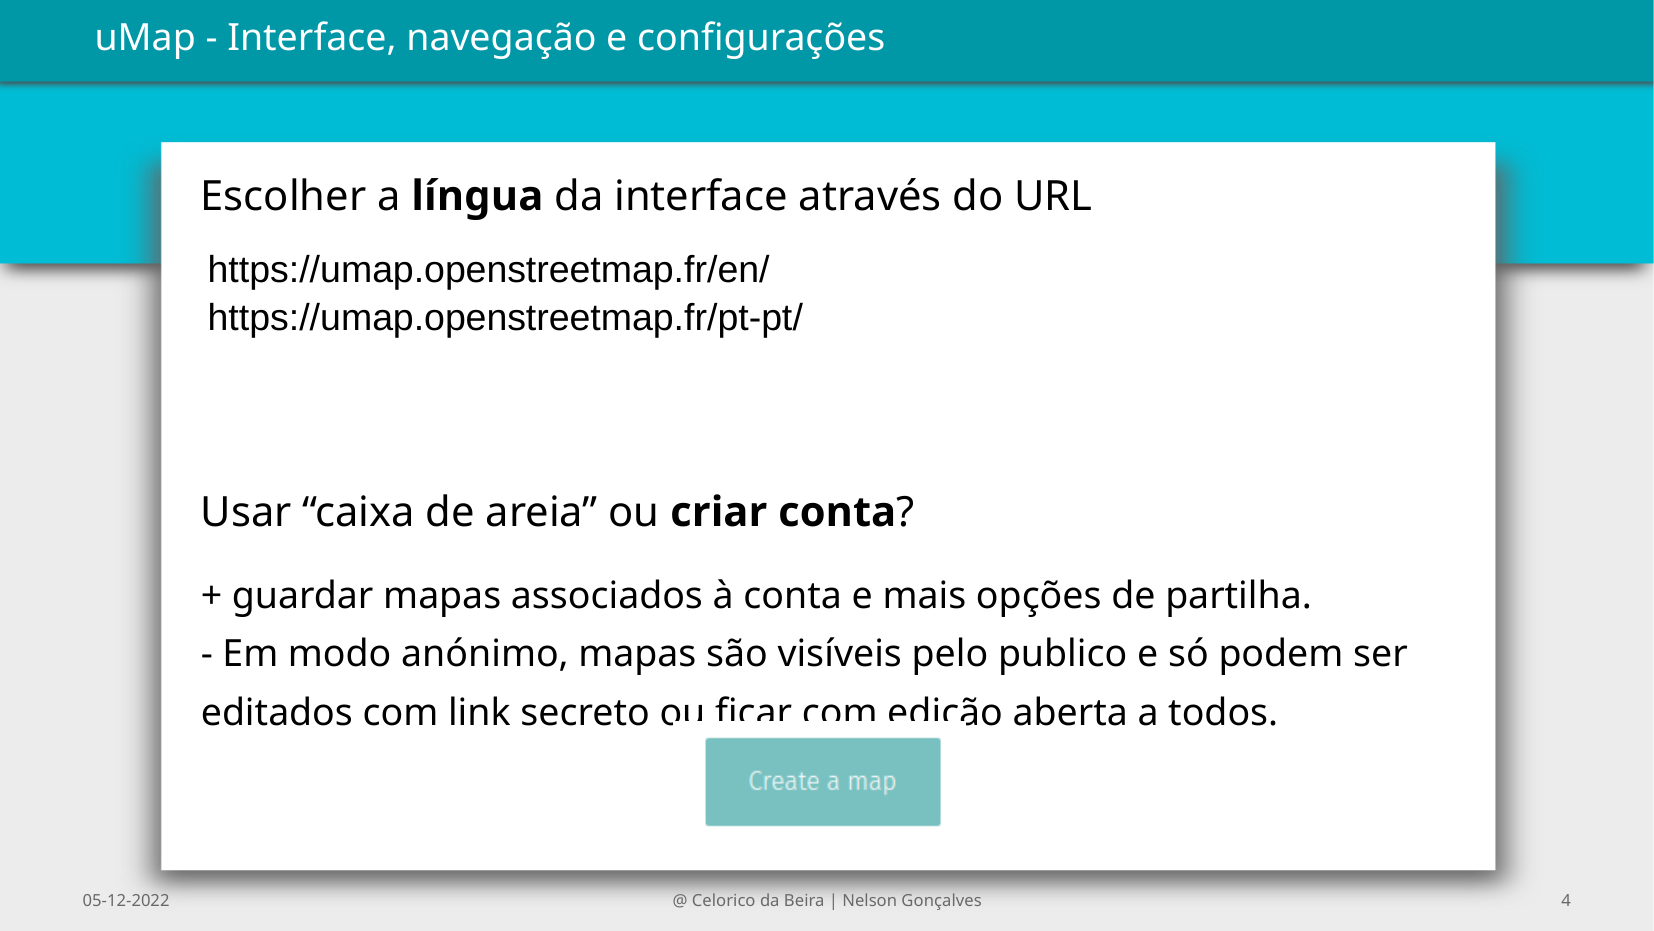

# uMap - Interface, navegação e configurações
Escolher a língua da interface através do URL
Usar “caixa de areia” ou criar conta?
+ guardar mapas associados à conta e mais opções de partilha.
- Em modo anónimo, mapas são visíveis pelo publico e só podem ser editados com link secreto ou ficar com edição aberta a todos.
https://umap.openstreetmap.fr/en/
https://umap.openstreetmap.fr/pt-pt/
05-12-2022
@ Celorico da Beira | Nelson Gonçalves
4